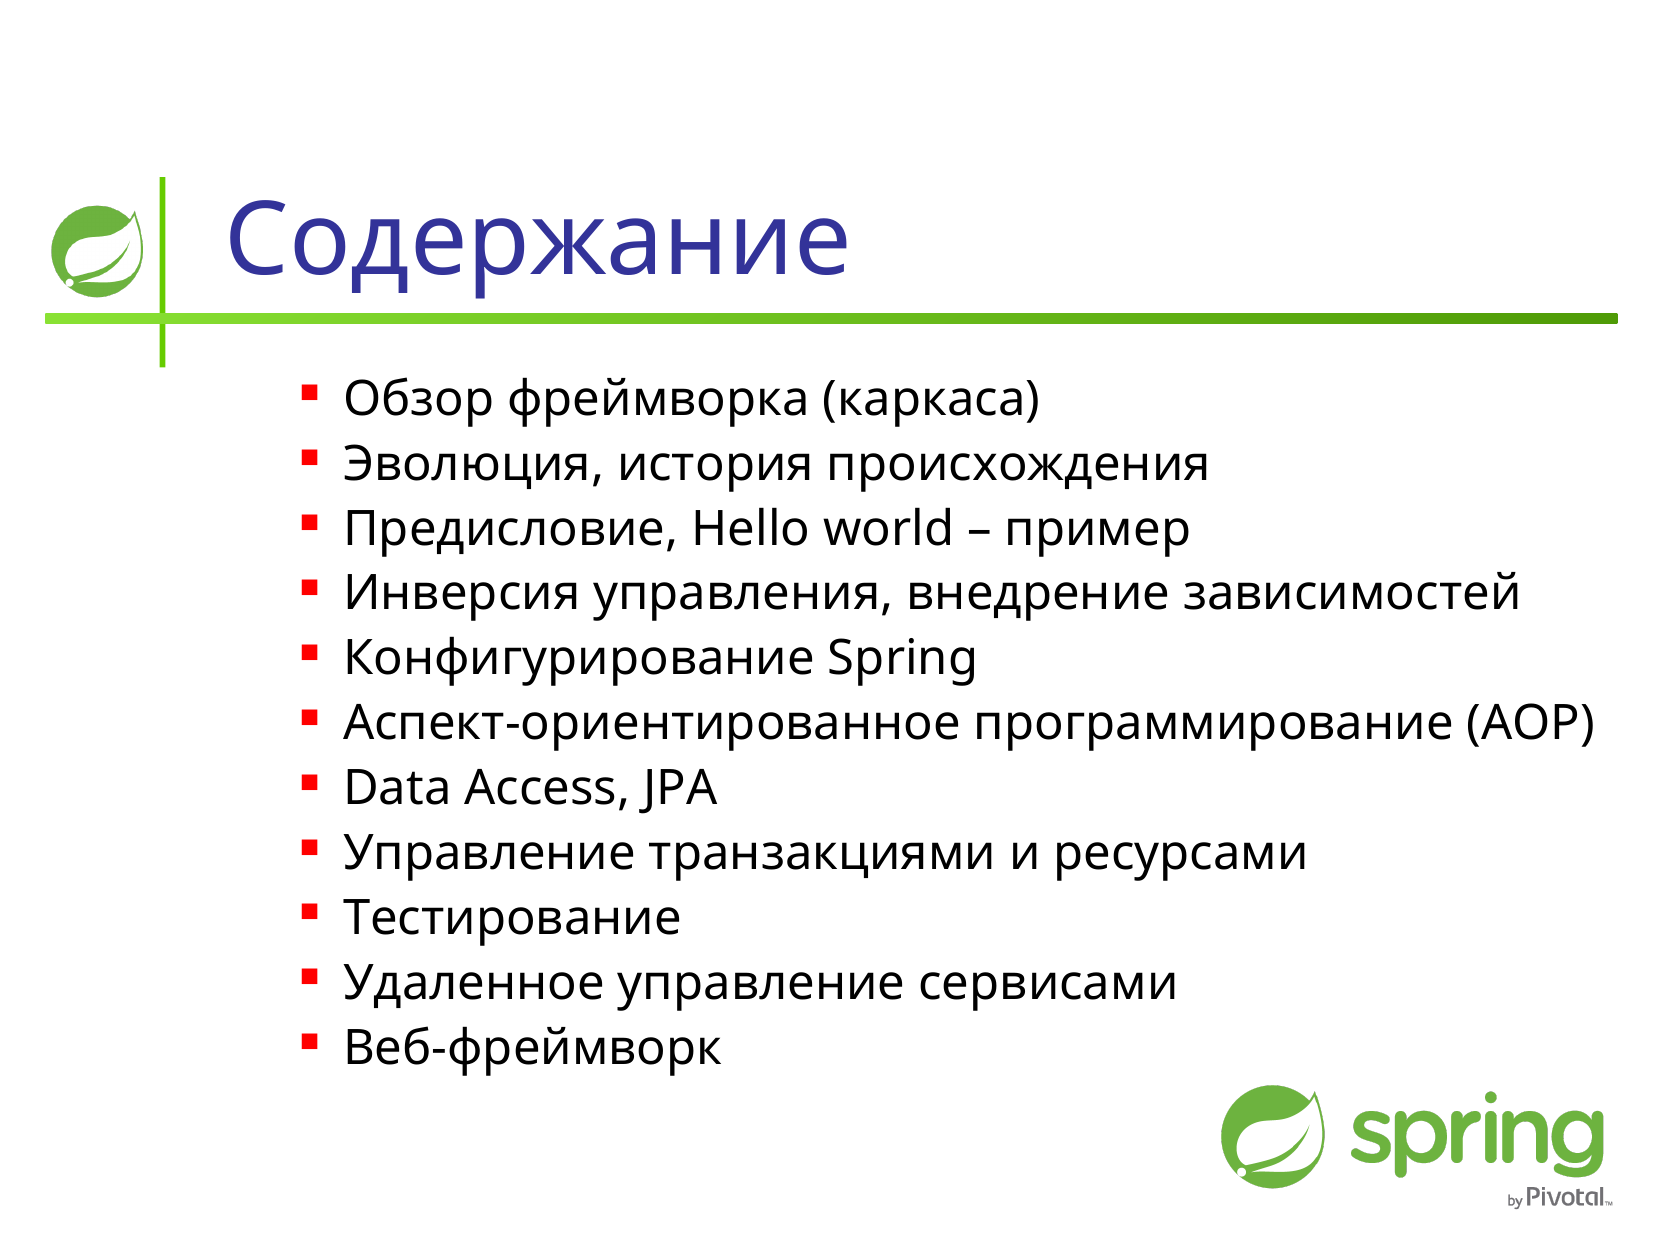

# Содержание
Обзор фреймворка (каркаса)
Эволюция, история происхождения
Предисловие, Hello world – пример
Инверсия управления, внедрение зависимостей
Конфигурирование Spring
Аспект-ориентированное программирование (AOP)
Data Access, JPA
Управление транзакциями и ресурсами
Тестирование
Удаленное управление сервисами
Веб-фреймворк